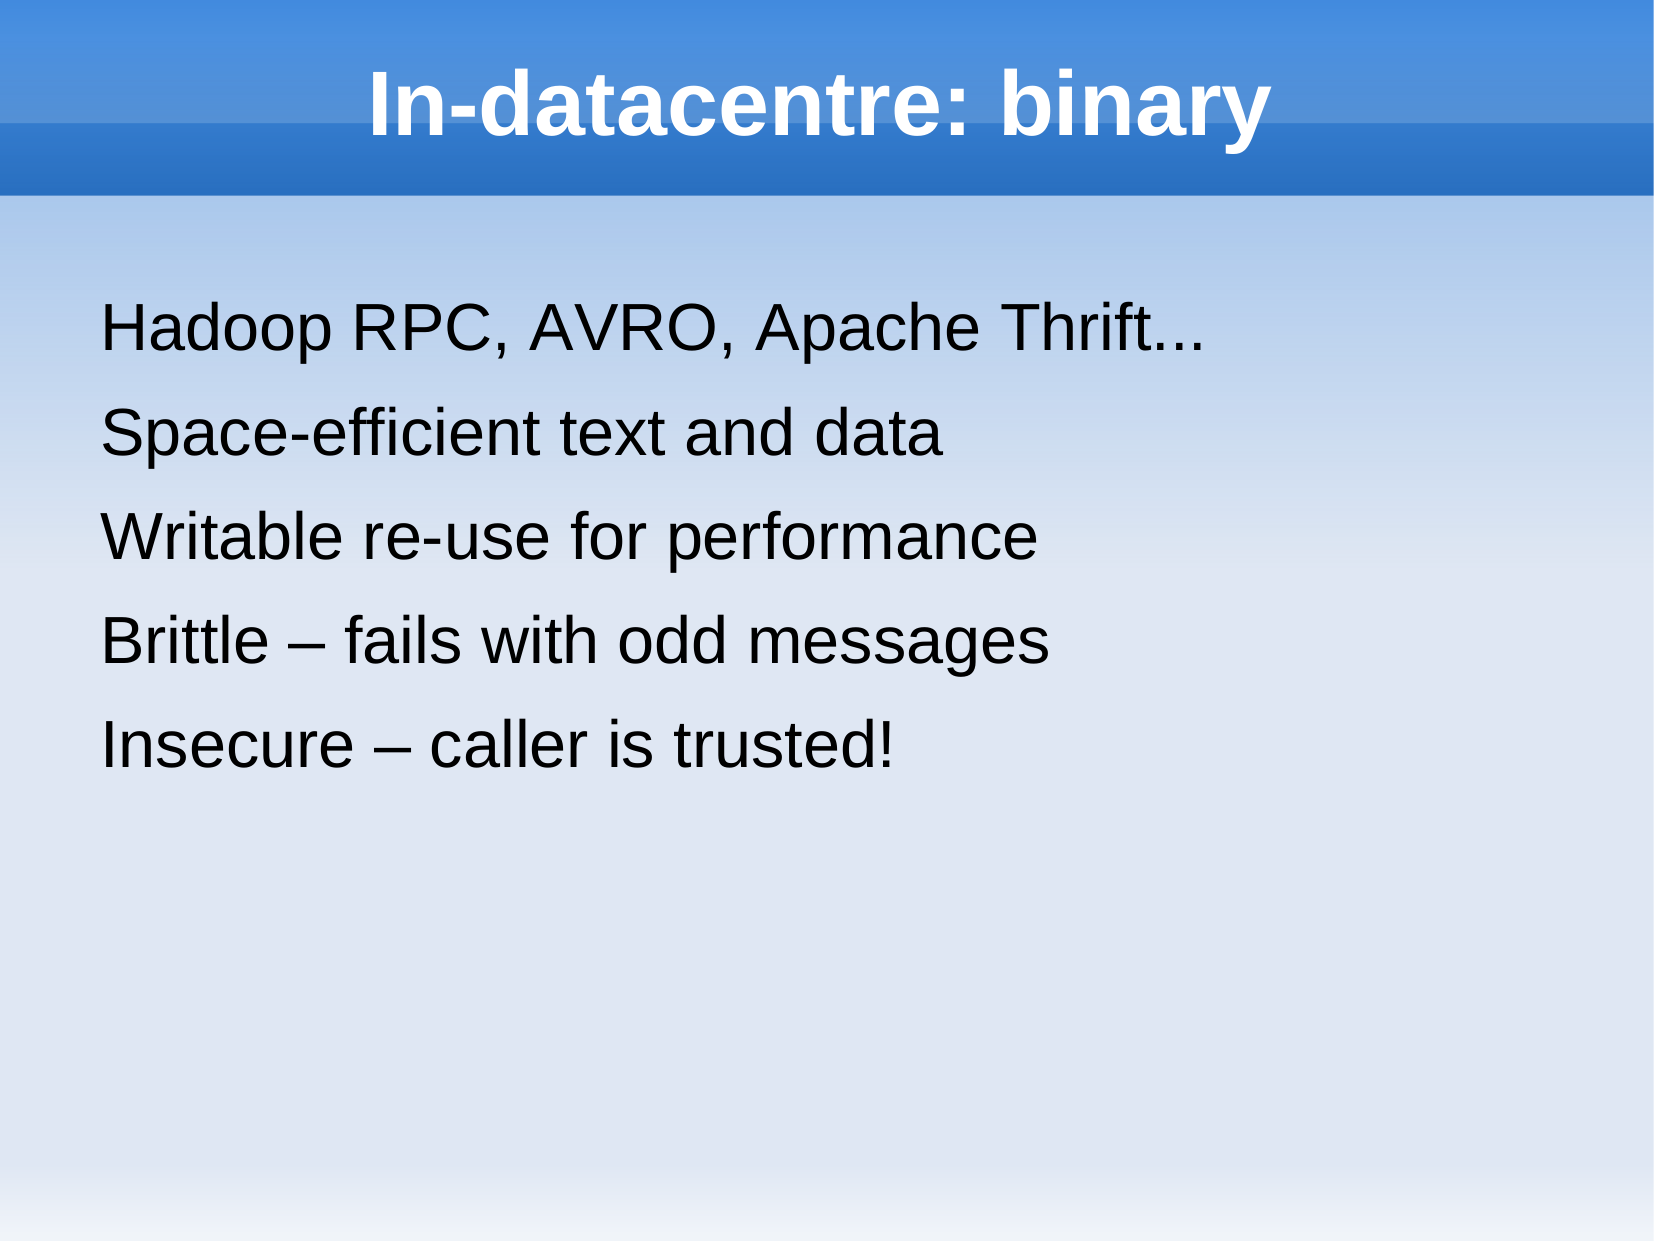

# In-datacentre: binary
Hadoop RPC, AVRO, Apache Thrift...
Space-efficient text and data
Writable re-use for performance
Brittle – fails with odd messages
Insecure – caller is trusted!